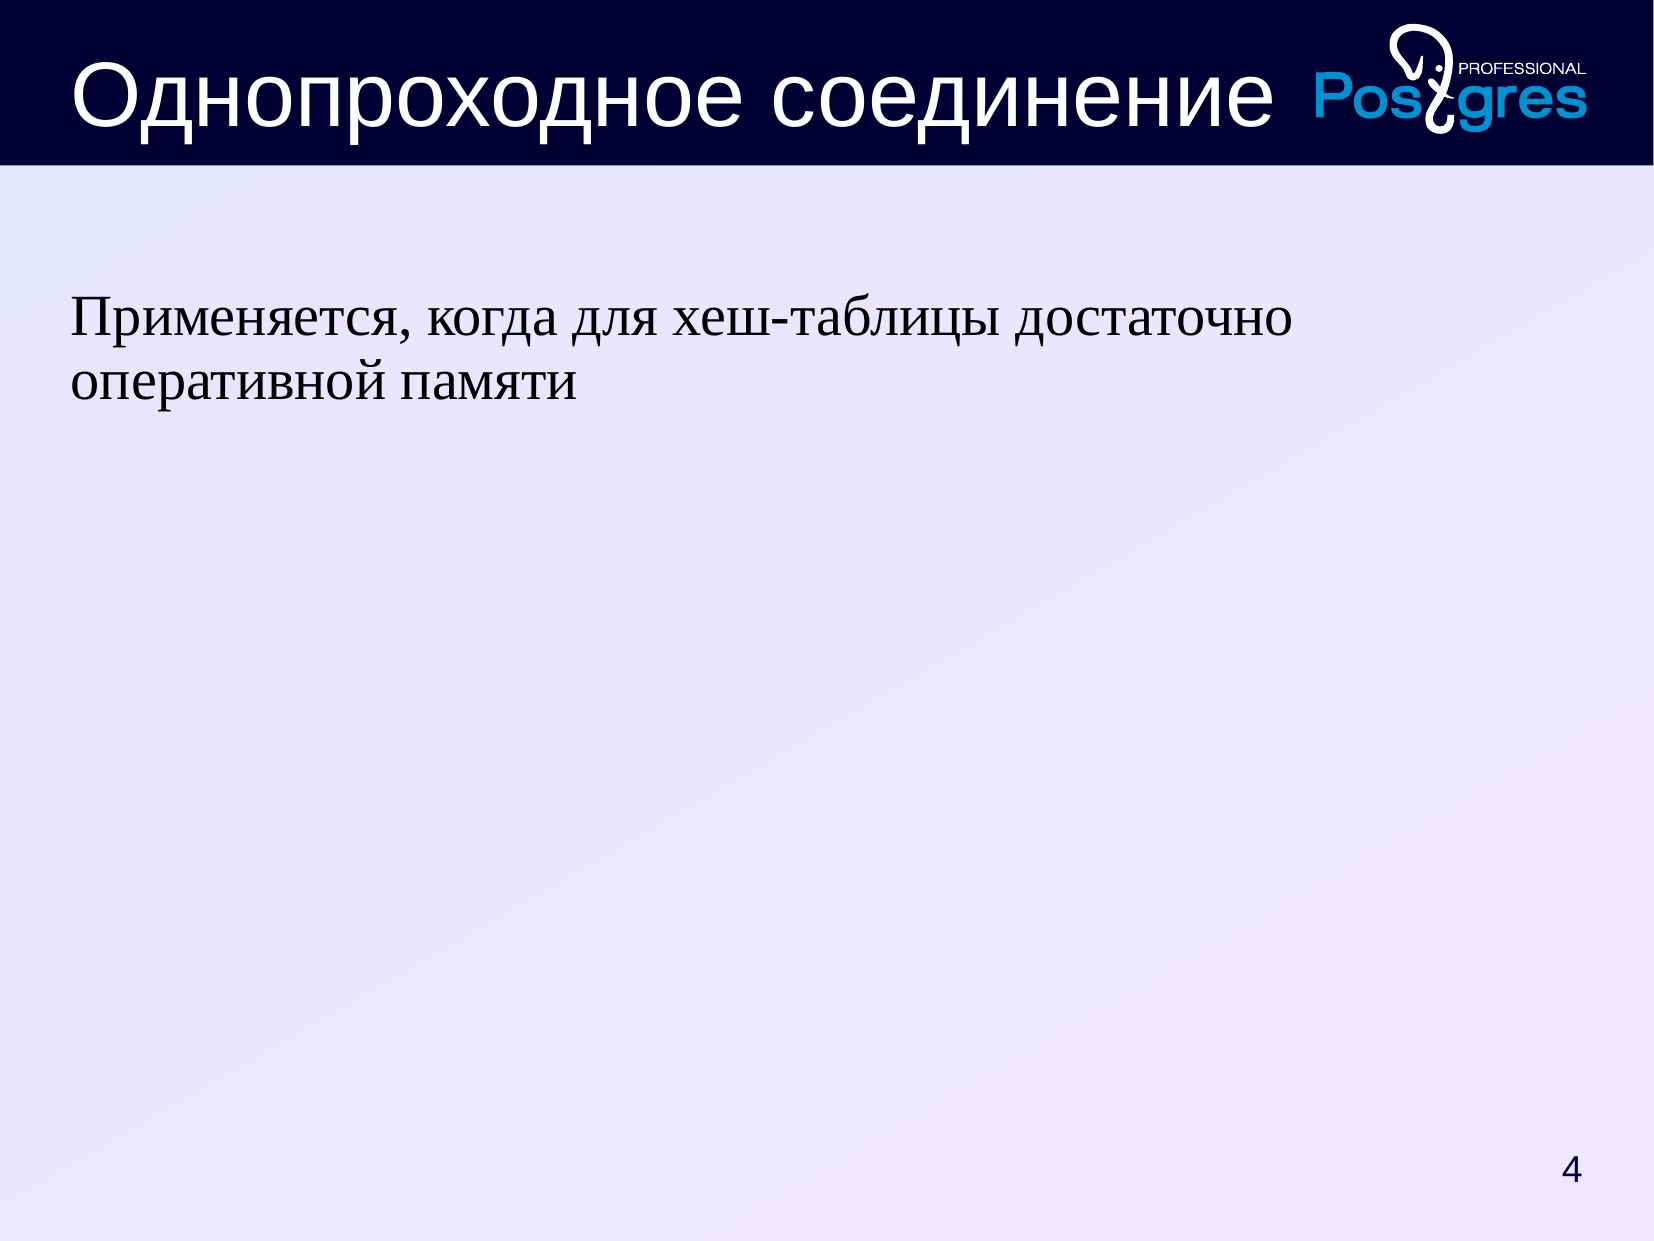

# Однопроходное соединение
Применяется, когда для хеш-таблицы достаточно оперативной памяти